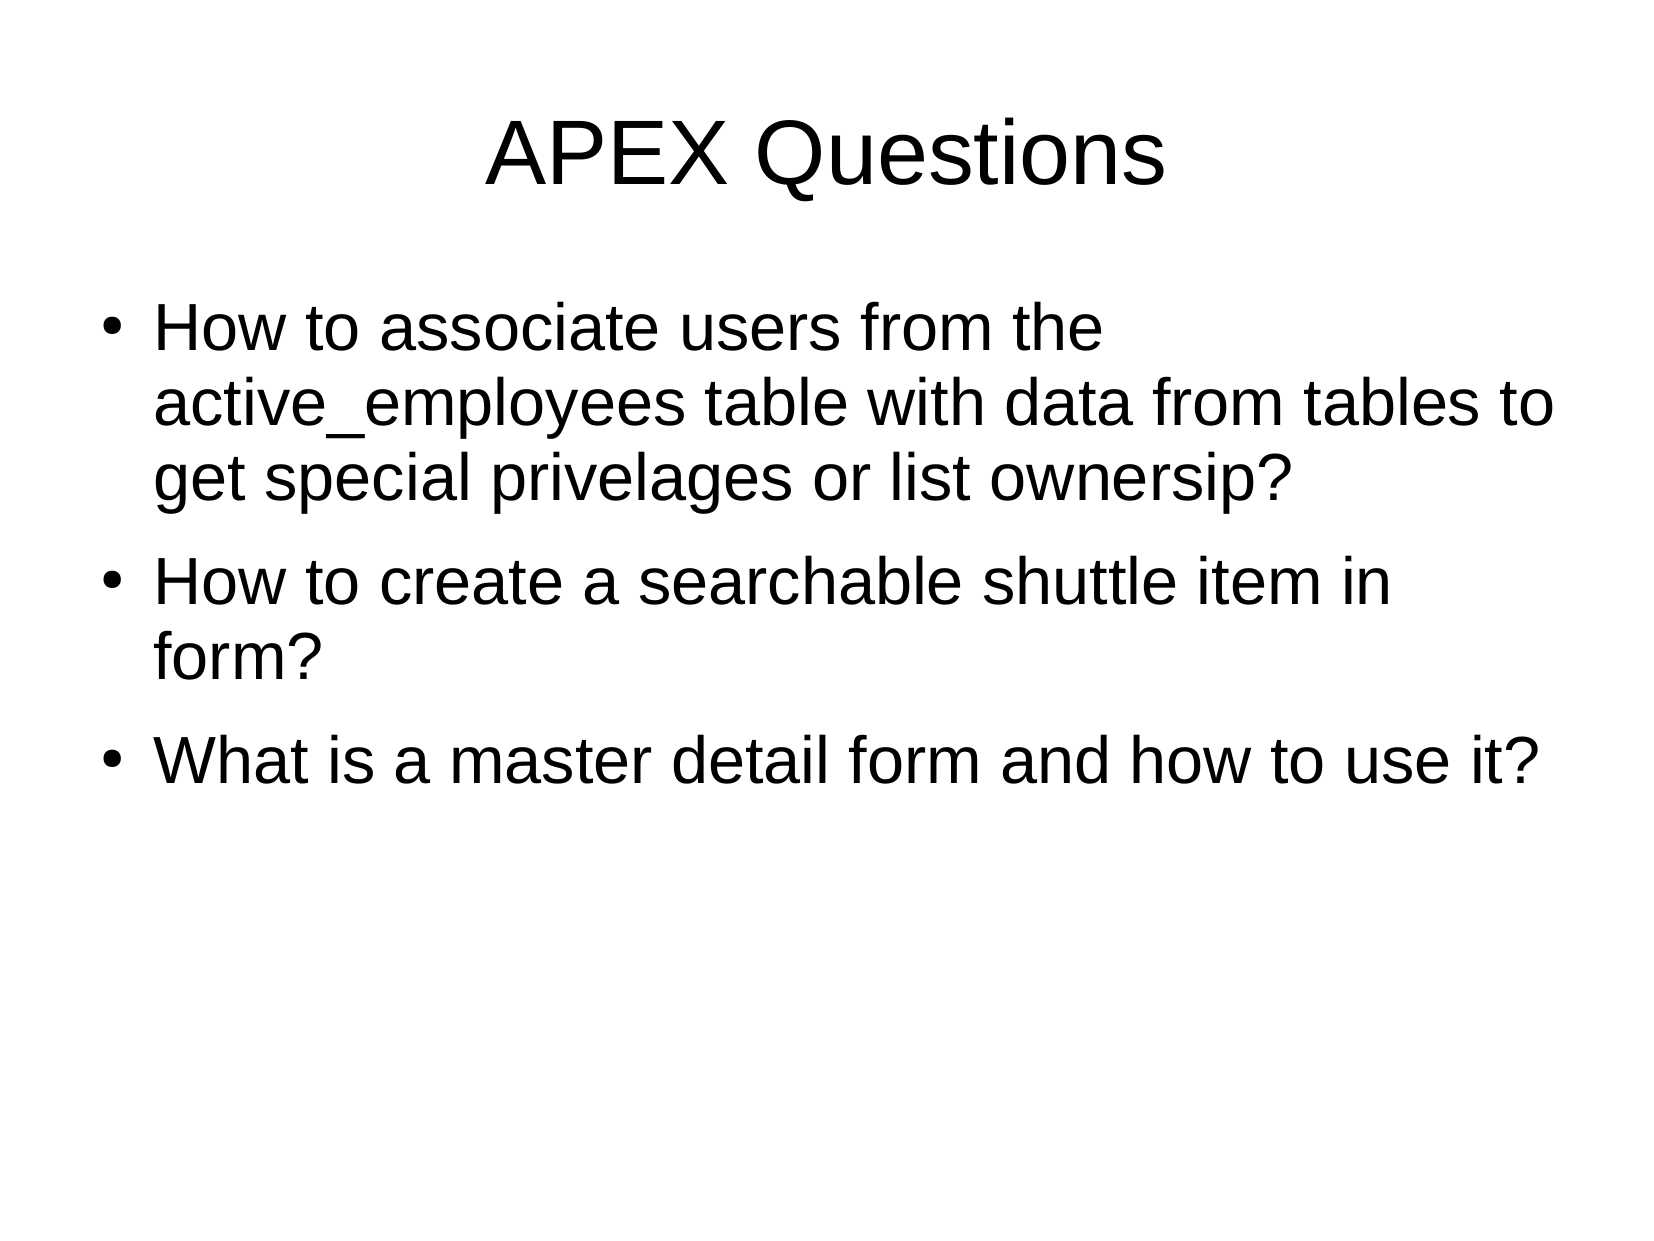

# APEX Questions
How to associate users from the active_employees table with data from tables to get special privelages or list ownersip?
How to create a searchable shuttle item in form?
What is a master detail form and how to use it?